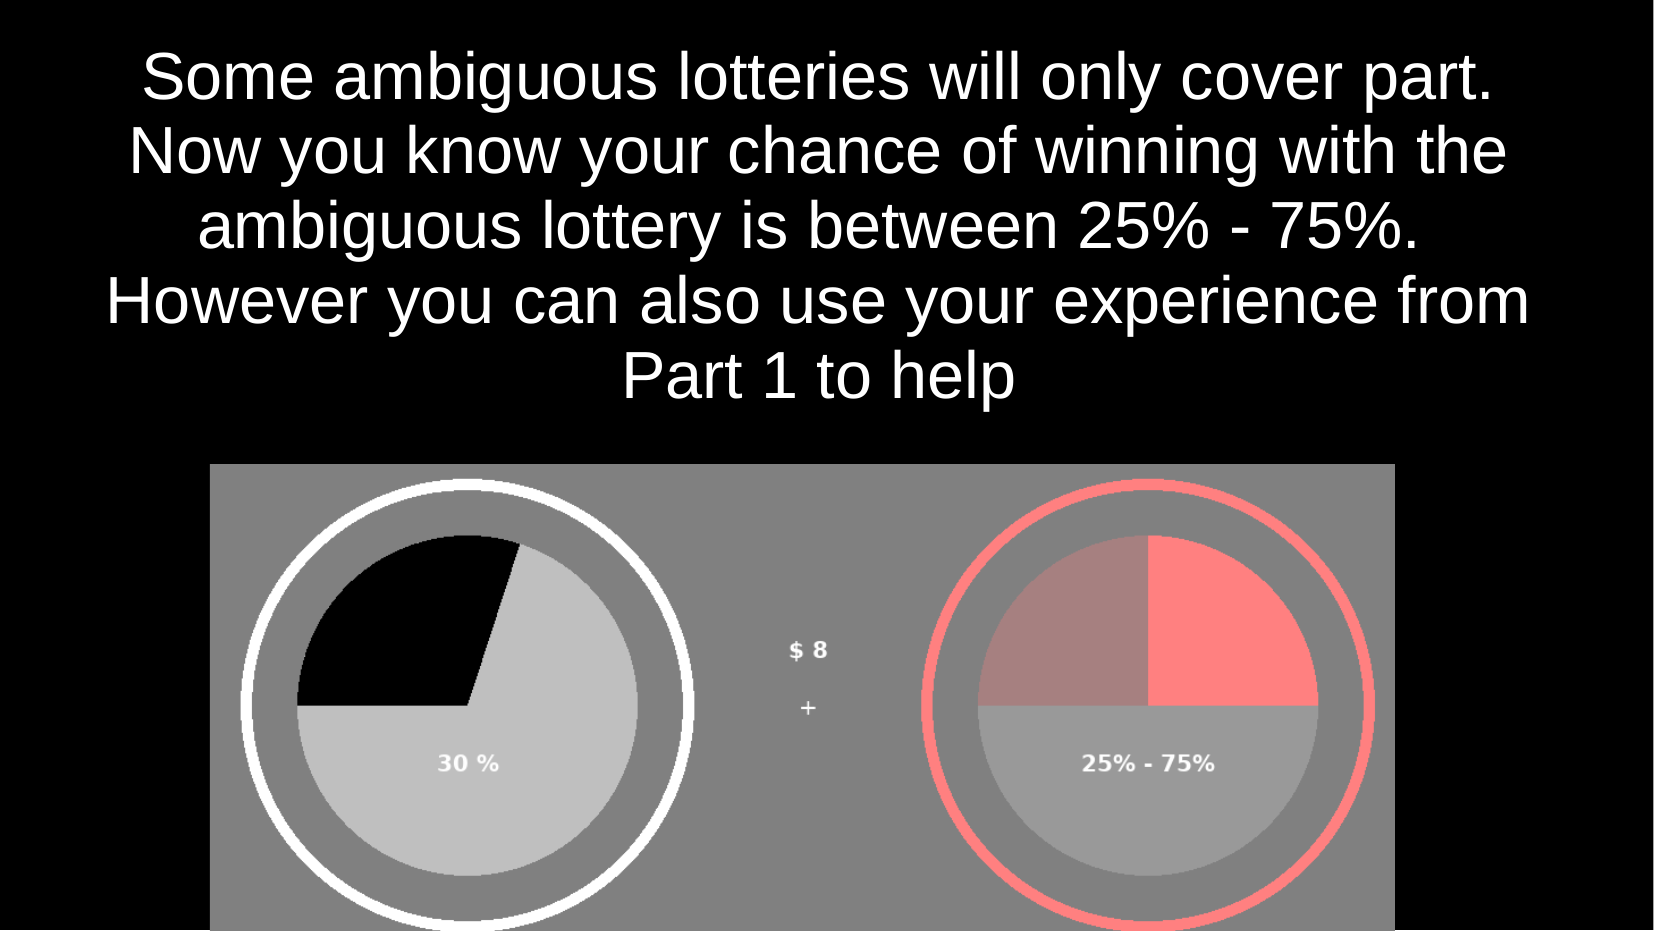

# Some ambiguous lotteries will only cover part. Now you know your chance of winning with the ambiguous lottery is between 25% - 75%.
However you can also use your experience from Part 1 to help